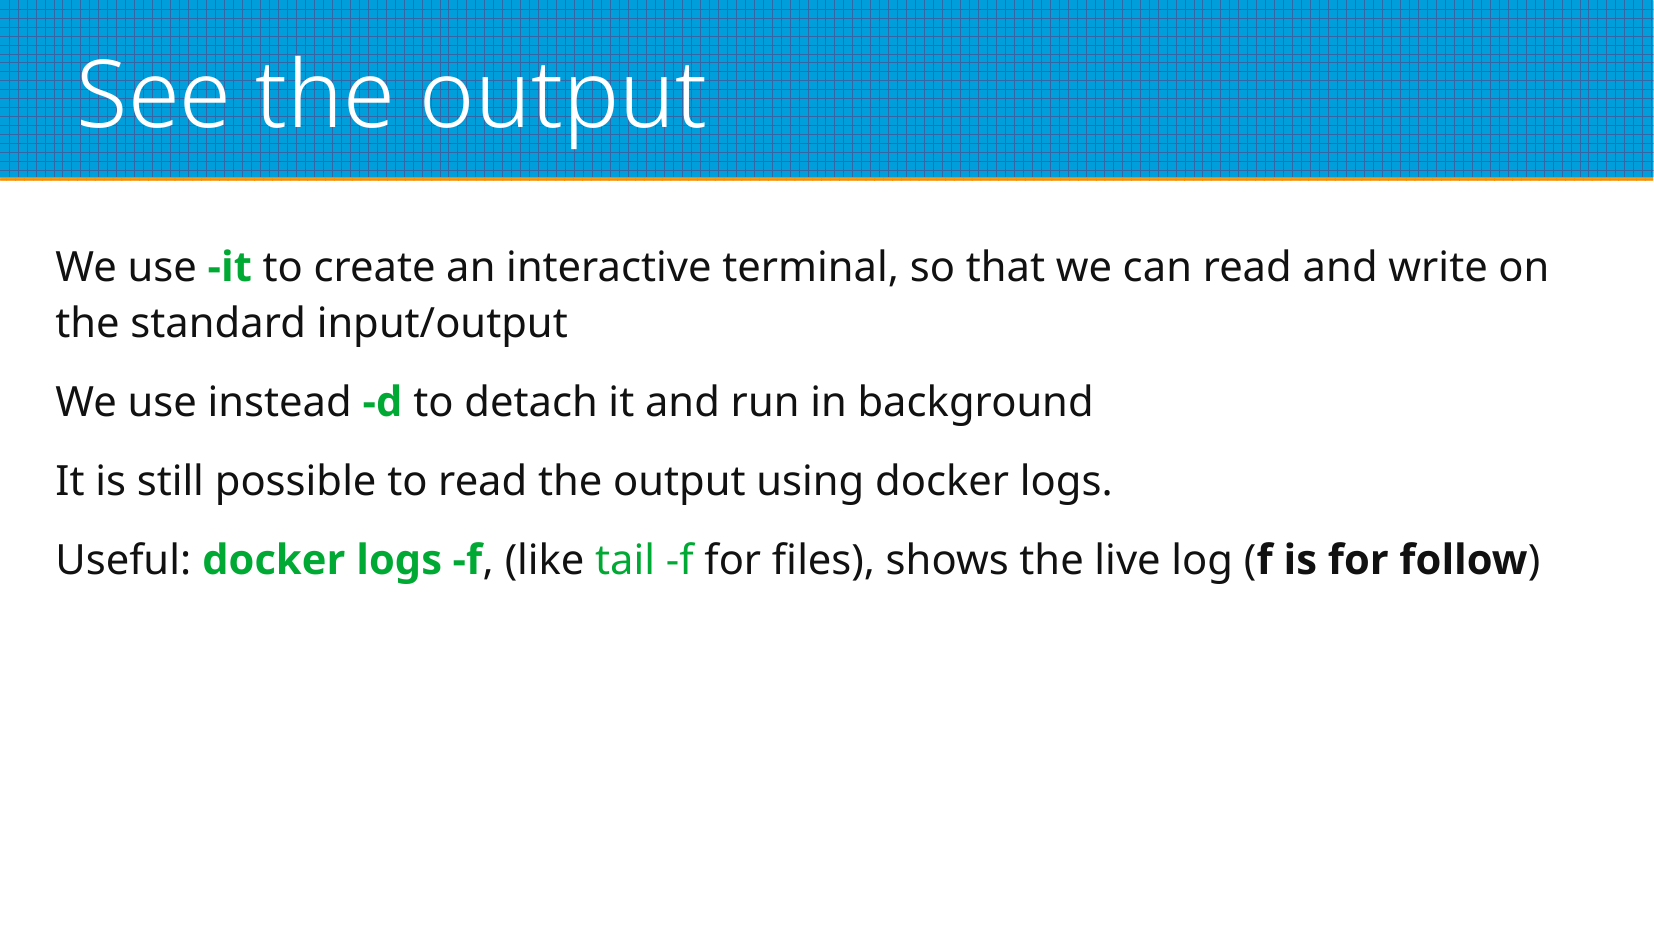

# See the output
We use -it to create an interactive terminal, so that we can read and write on the standard input/output
We use instead -d to detach it and run in background
It is still possible to read the output using docker logs.
Useful: docker logs -f, (like tail -f for files), shows the live log (f is for follow)